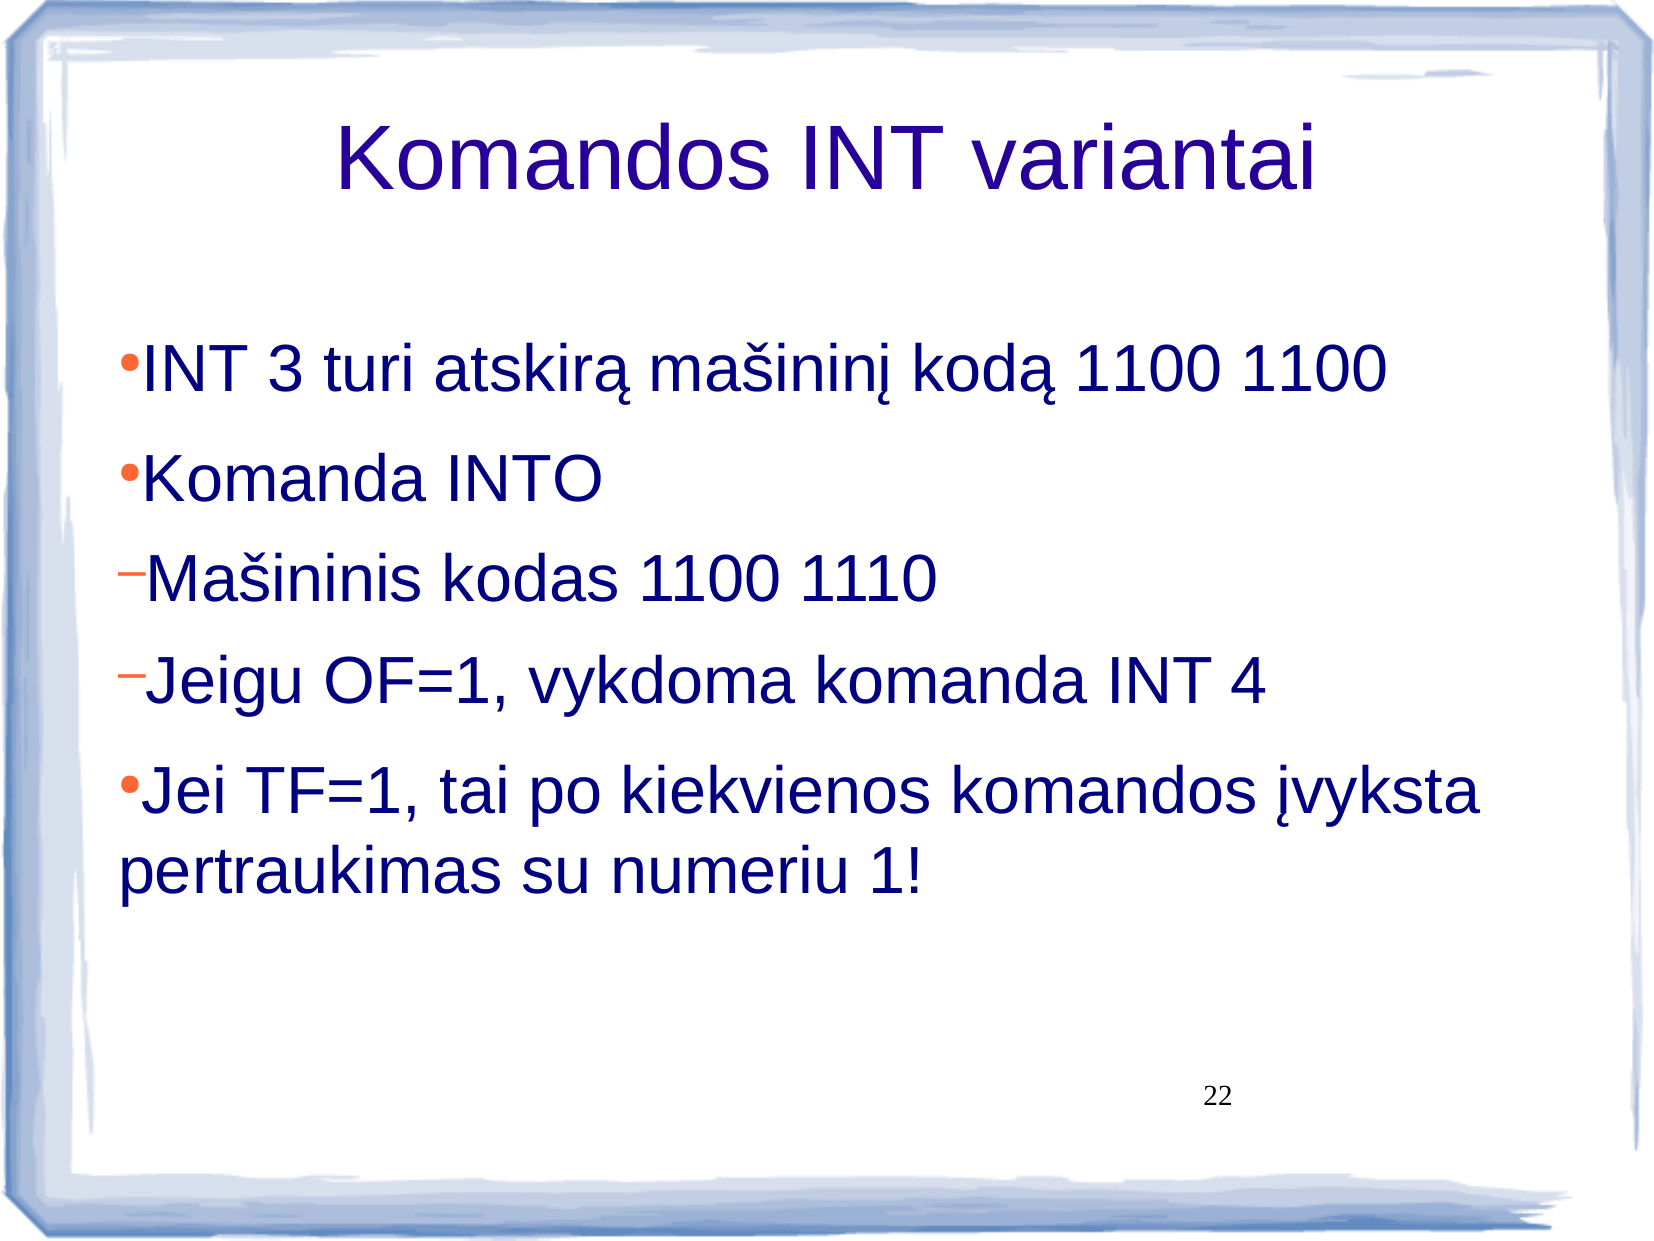

# Komandos INT variantai
INT 3 turi atskirą mašininį kodą 1100 1100
Komanda INTO
Mašininis kodas 1100 1110
Jeigu OF=1, vykdoma komanda INT 4
Jei TF=1, tai po kiekvienos komandos įvyksta pertraukimas su numeriu 1!